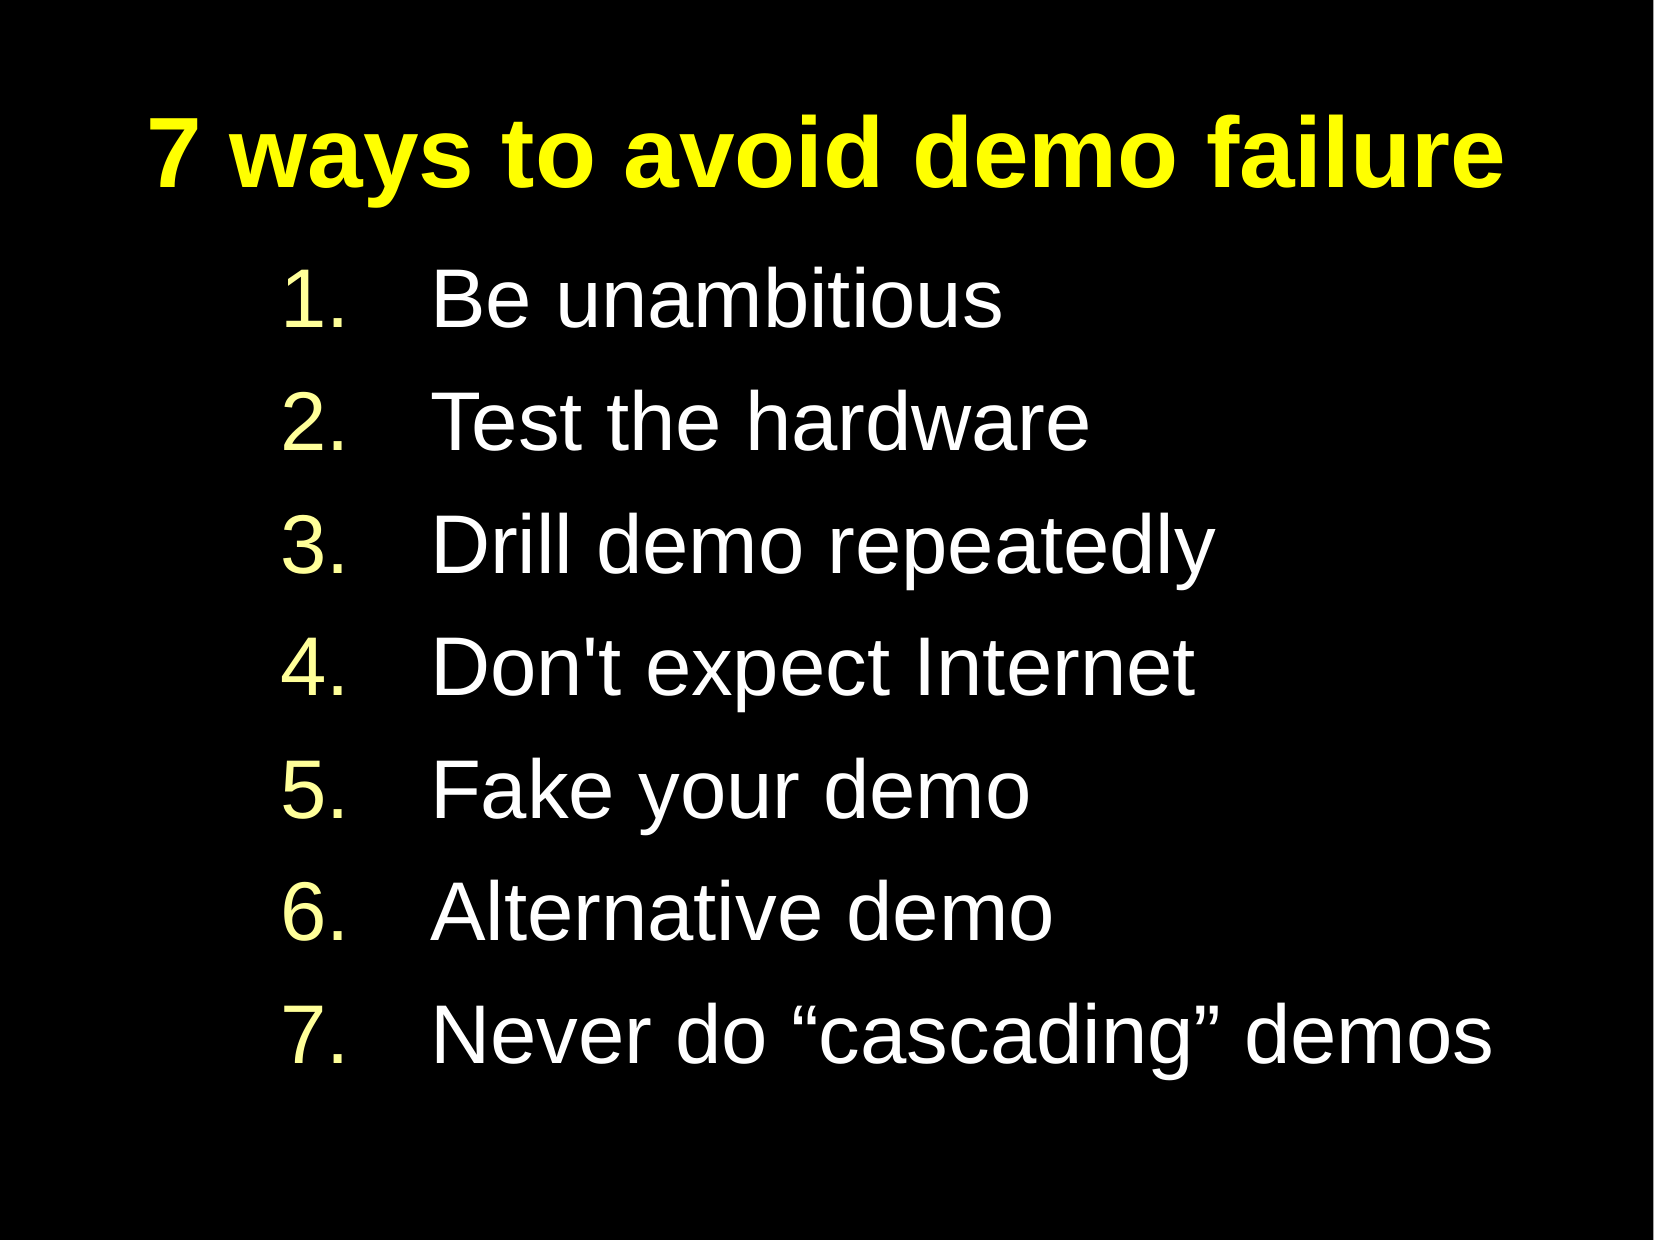

# 7 ways to avoid demo failure
Be unambitious
Test the hardware
Drill demo repeatedly
Don't expect Internet
Fake your demo
Alternative demo
Never do “cascading” demos